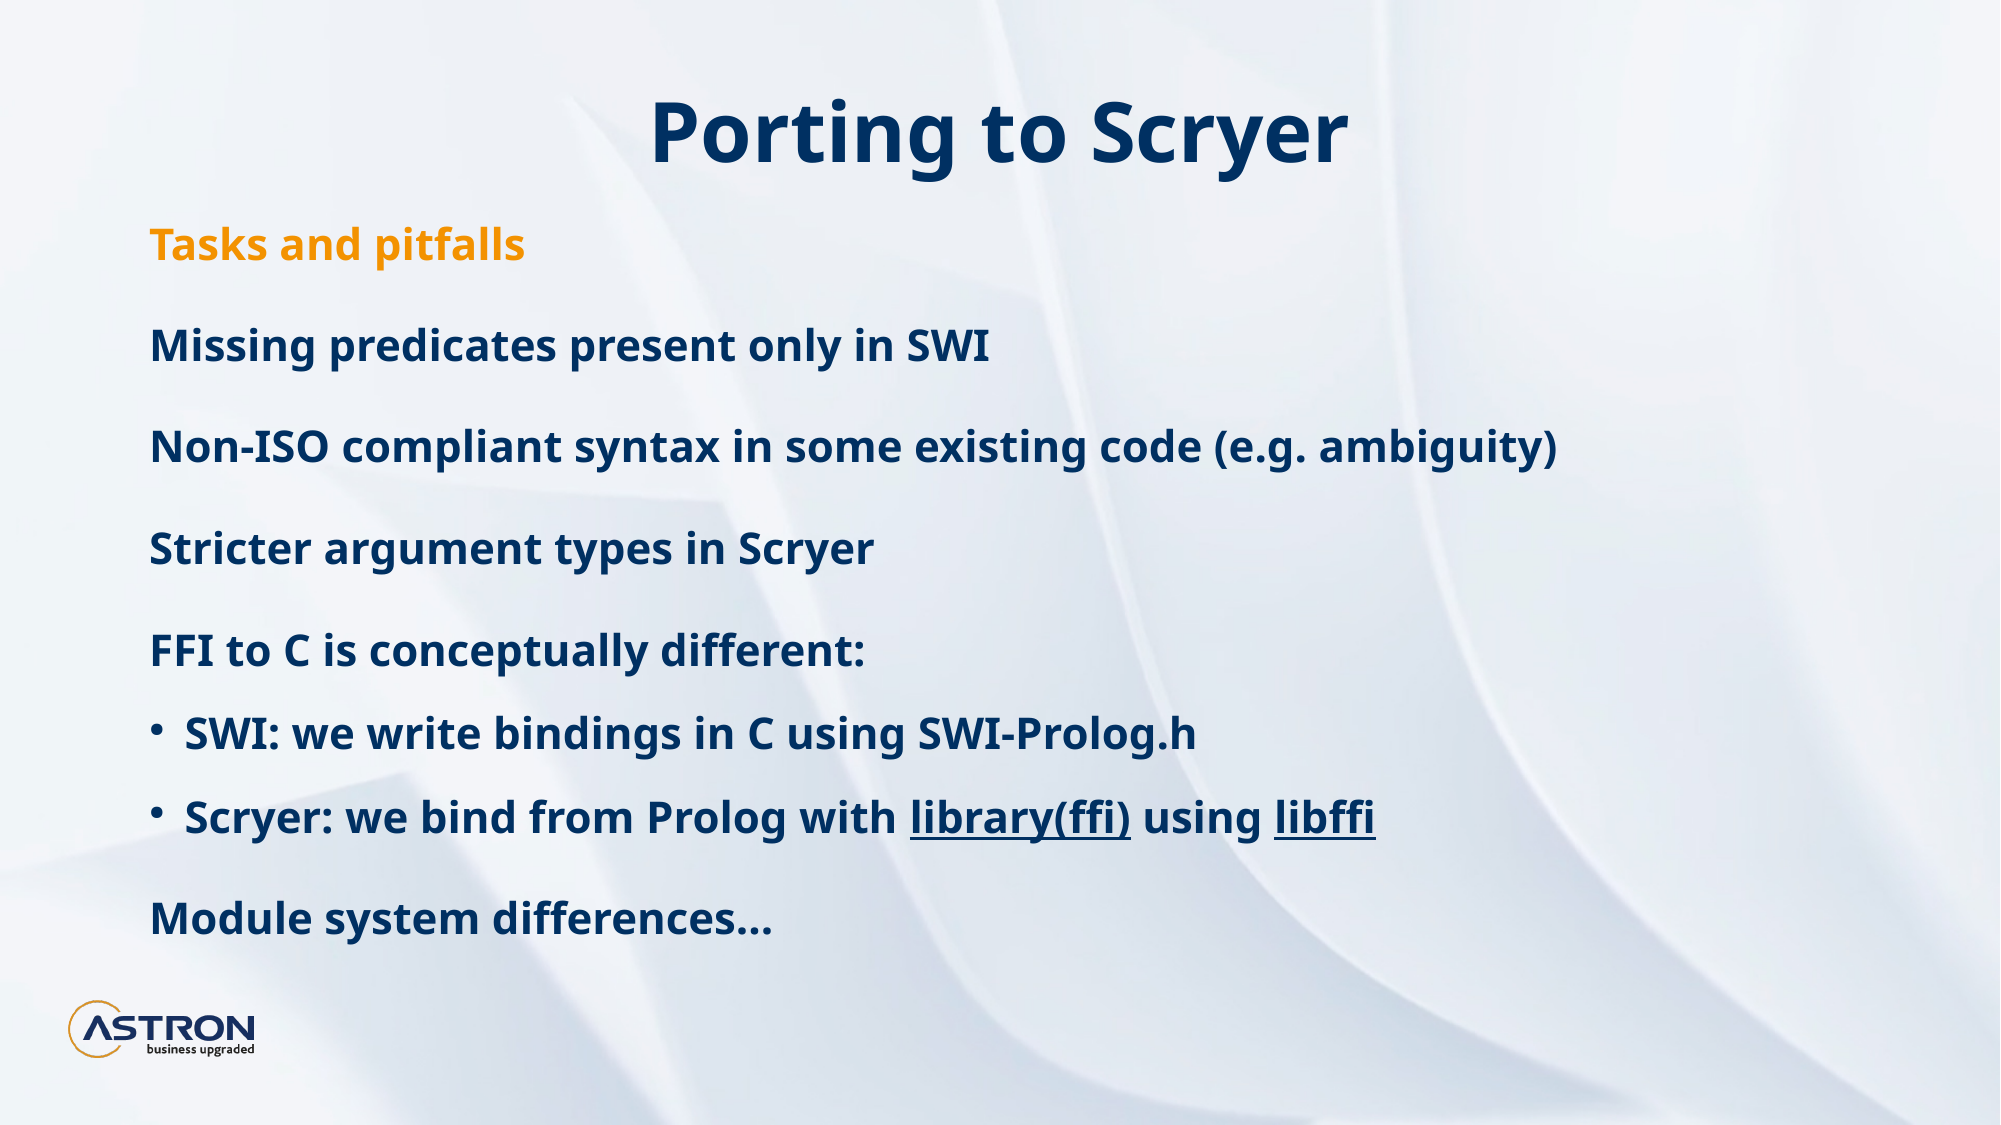

# Porting to Scryer
Tasks and pitfalls
Missing predicates present only in SWI
Non-ISO compliant syntax in some existing code (e.g. ambiguity)
Stricter argument types in Scryer
FFI to C is conceptually different:
SWI: we write bindings in C using SWI-Prolog.h
Scryer: we bind from Prolog with library(ffi) using libffi
Module system differences...